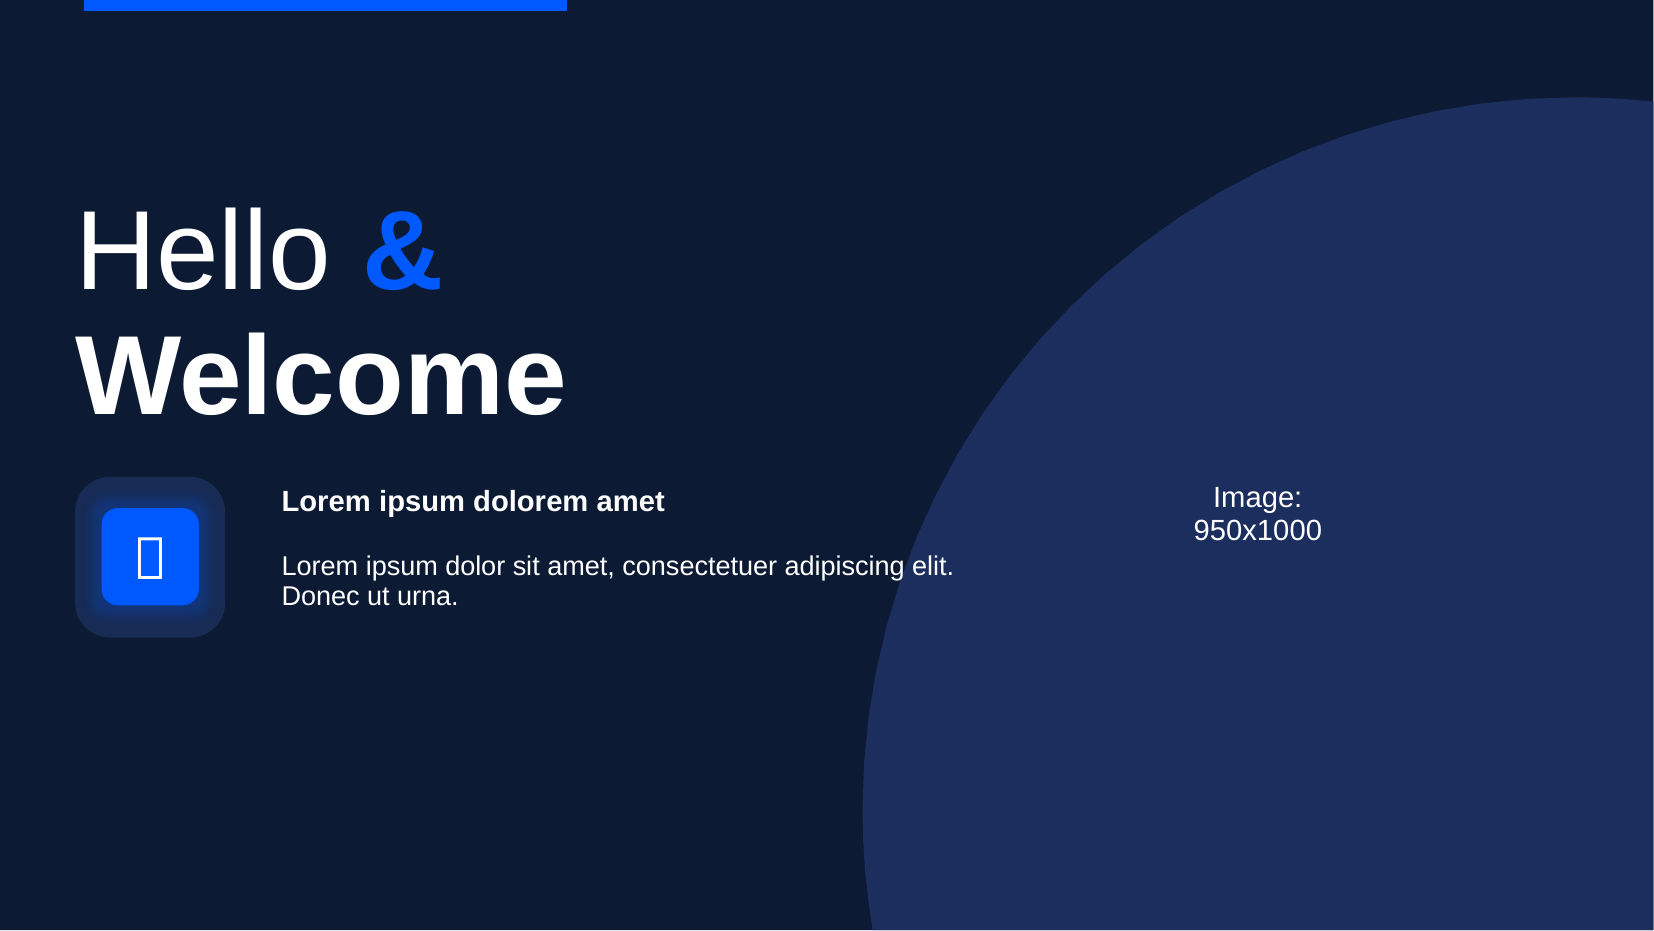

Image:
950x1000
# Hello & Welcome
Lorem ipsum dolorem amet
Lorem ipsum dolor sit amet, consectetuer adipiscing elit. Donec ut urna.
